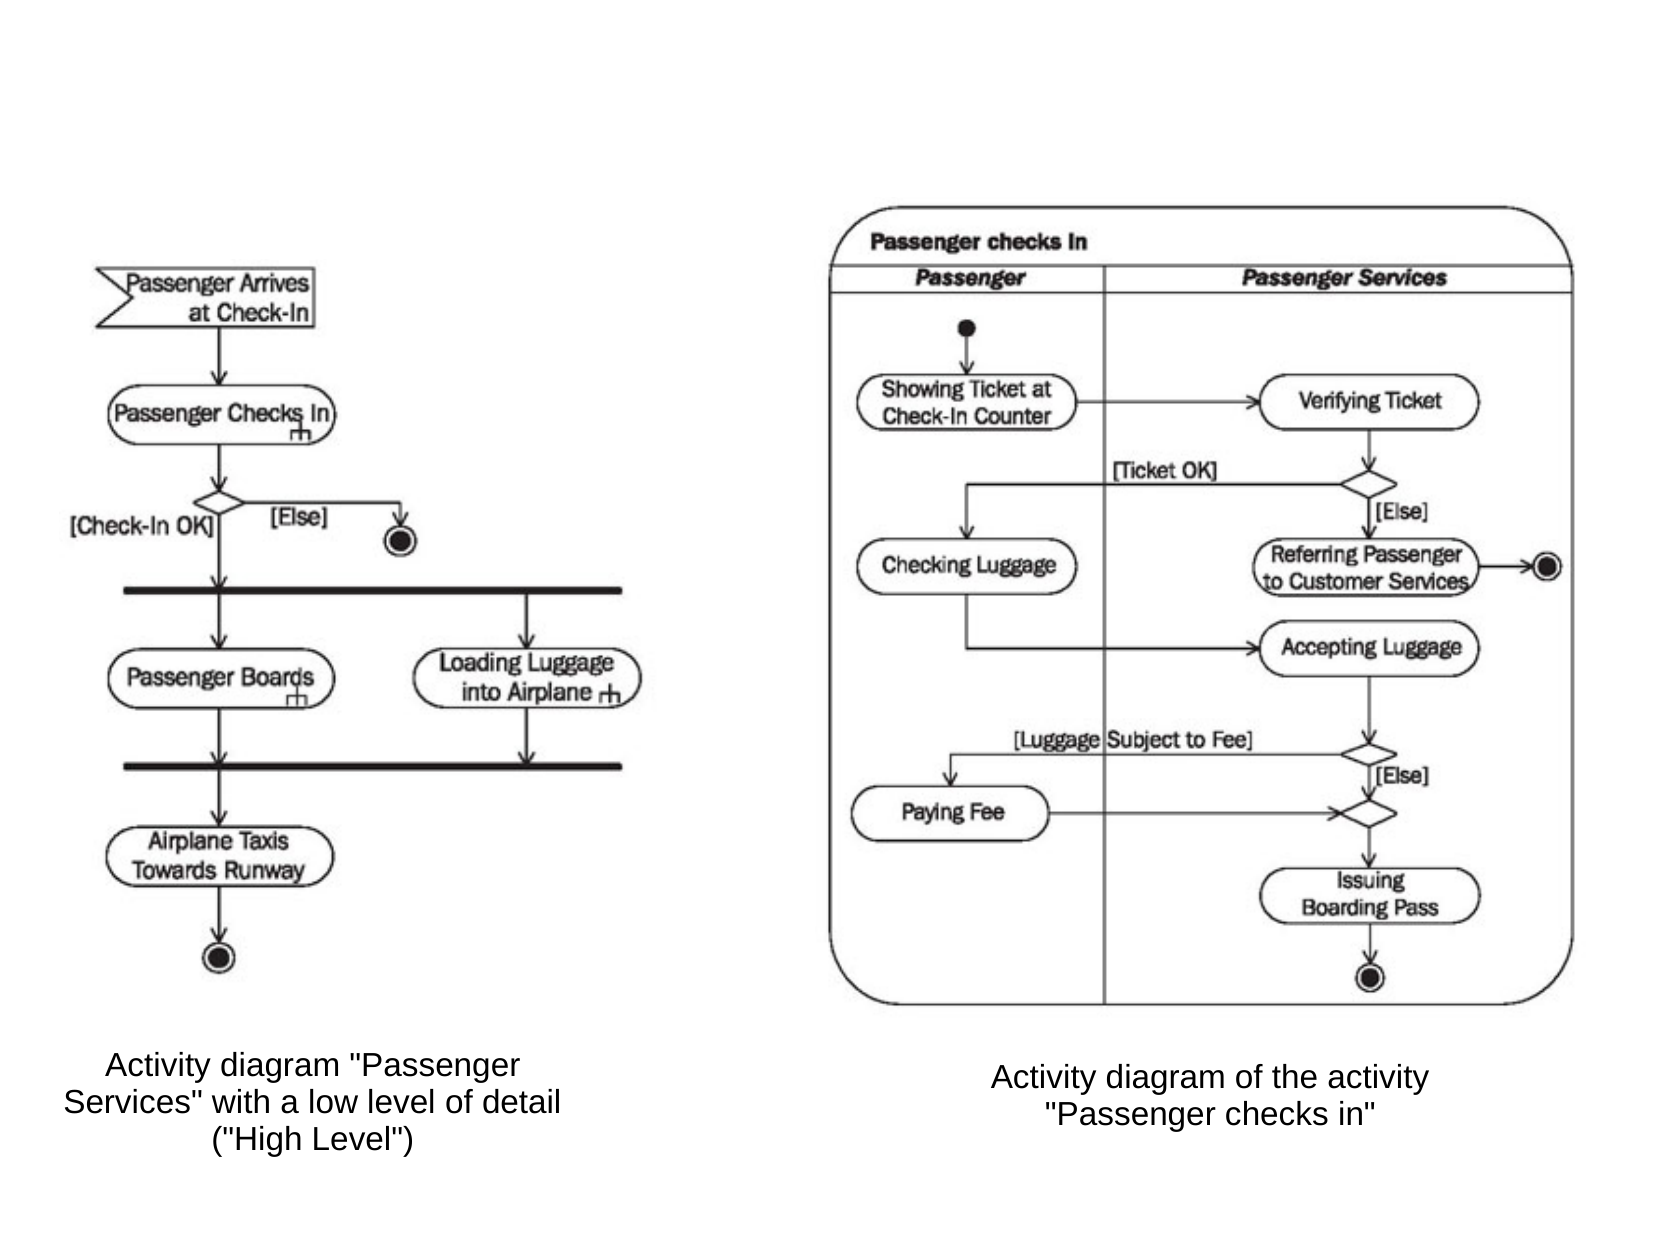

Activity diagram "Passenger Services" with a low level of detail ("High Level")
Activity diagram of the activity "Passenger checks in"